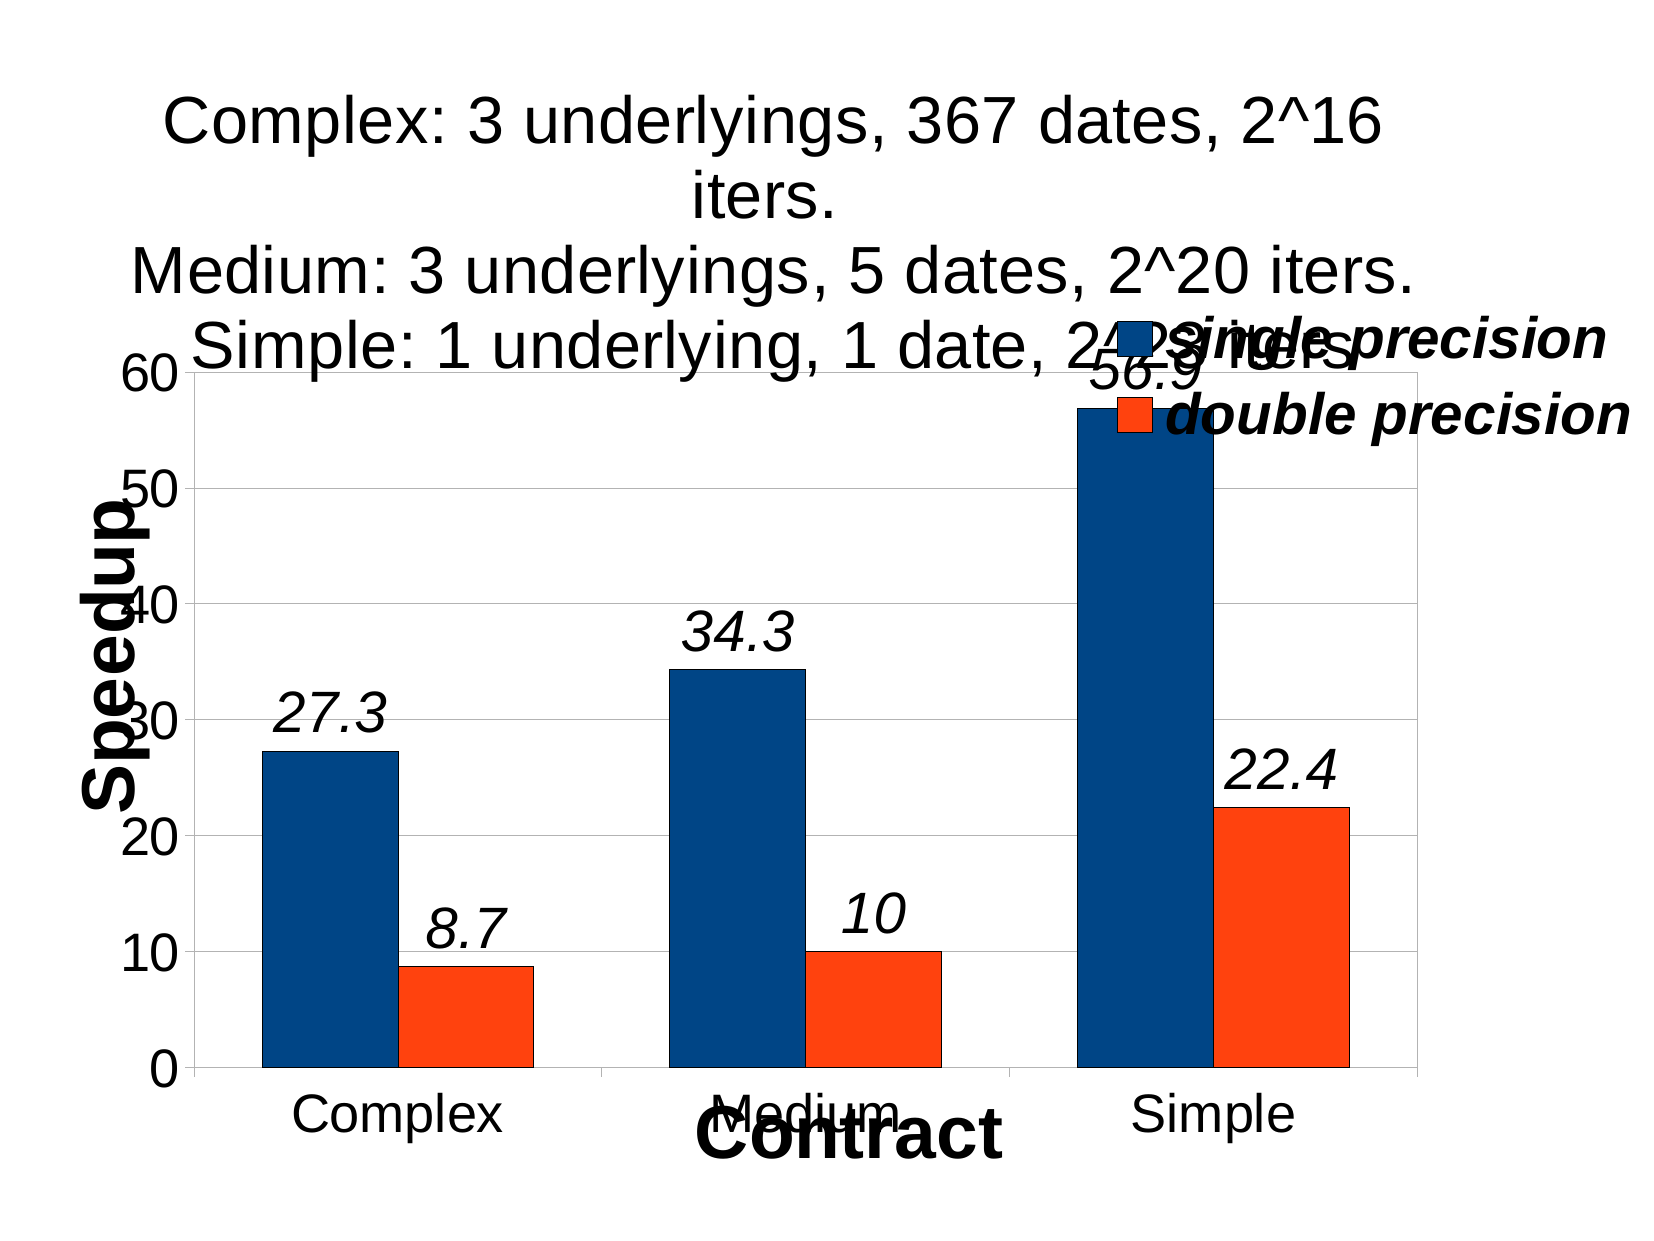

### Chart: Complex: 3 underlyings, 367 dates, 2^16 iters.
Medium: 3 underlyings, 5 dates, 2^20 iters.
Simple: 1 underlying, 1 date, 2^23 iters
| Category | single precision | double precision |
|---|---|---|
| Complex | 27.3 | 8.7 |
| Medium | 34.3 | 10.0 |
| Simple | 56.9 | 22.4 |